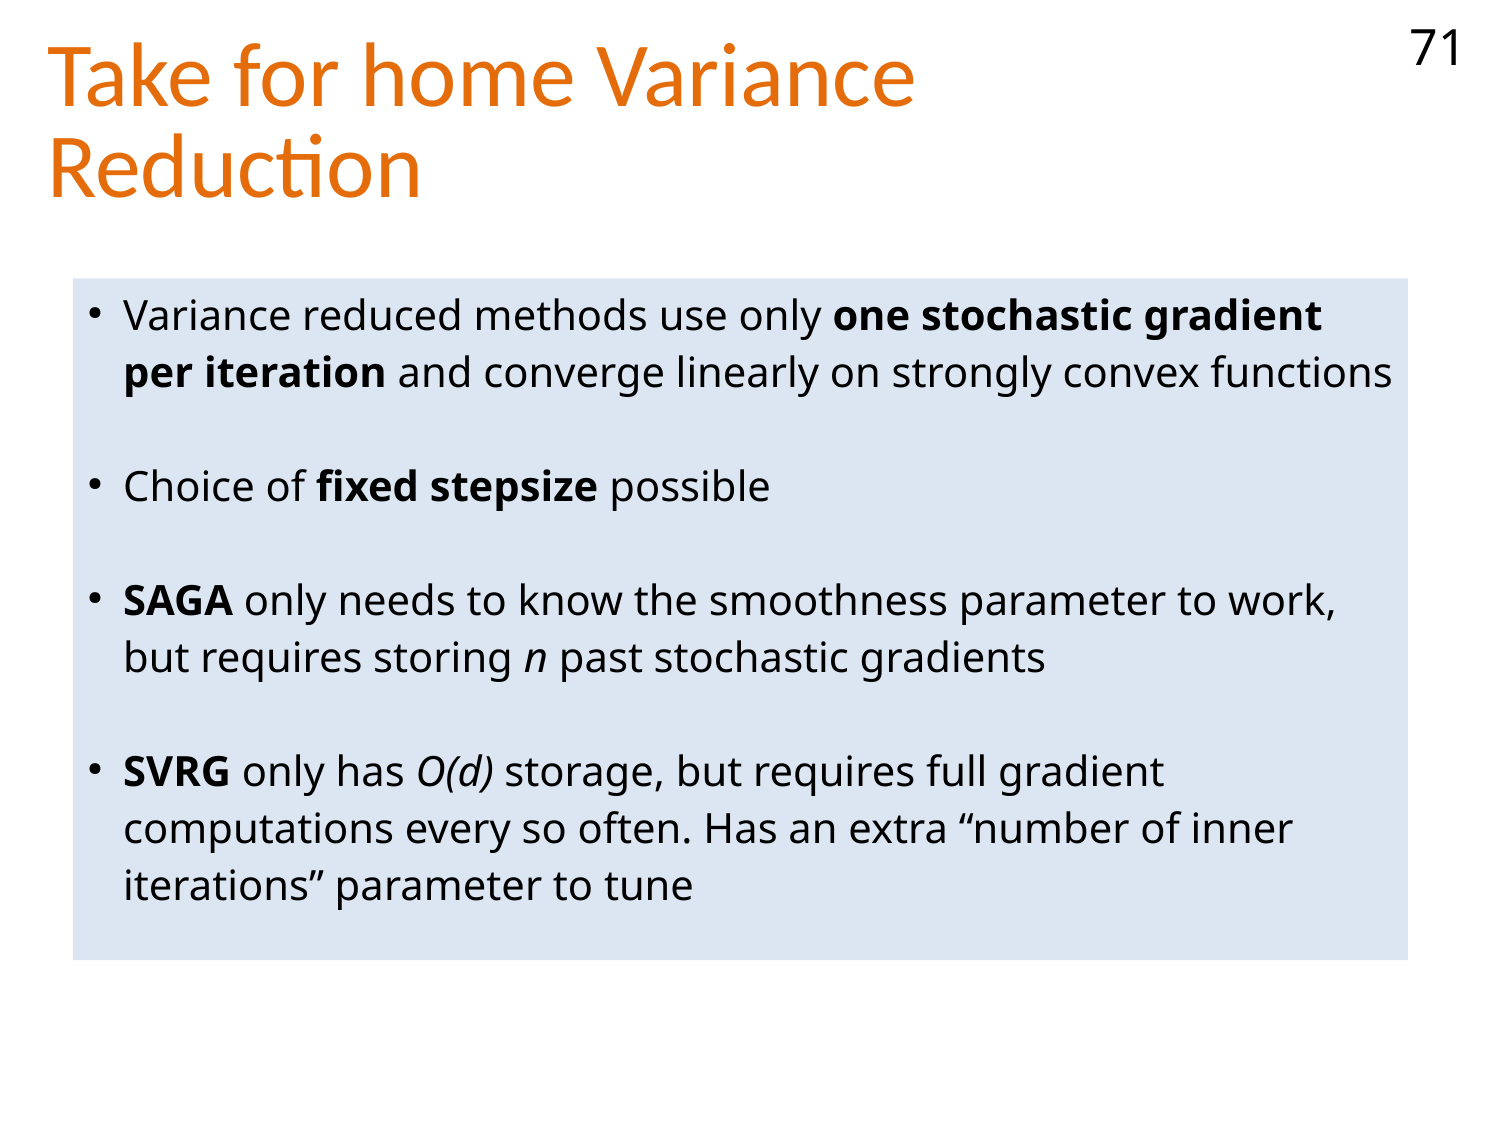

Take for home Variance Reduction
Variance reduced methods use only one stochastic gradient per iteration and converge linearly on strongly convex functions
Choice of fixed stepsize possible
SAGA only needs to know the smoothness parameter to work, but requires storing n past stochastic gradients
SVRG only has O(d) storage, but requires full gradient computations every so often. Has an extra “number of inner iterations” parameter to tune